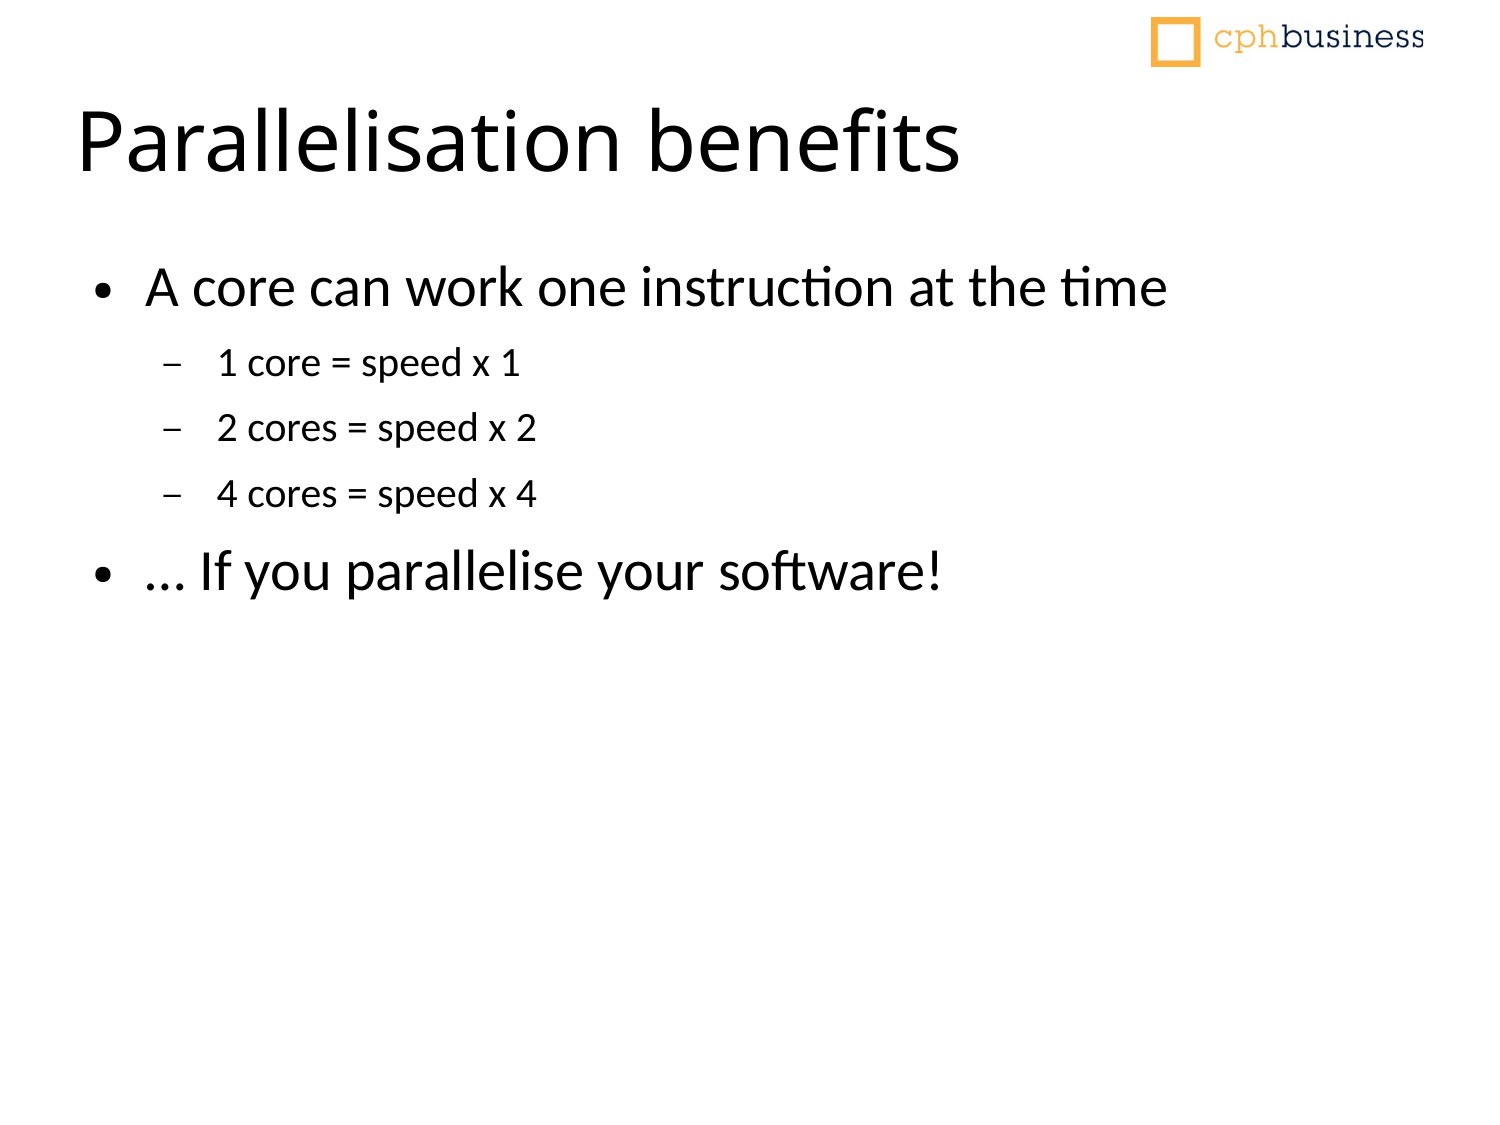

# Parallelisation benefits
A core can work one instruction at the time
1 core = speed x 1
2 cores = speed x 2
4 cores = speed x 4
… If you parallelise your software!